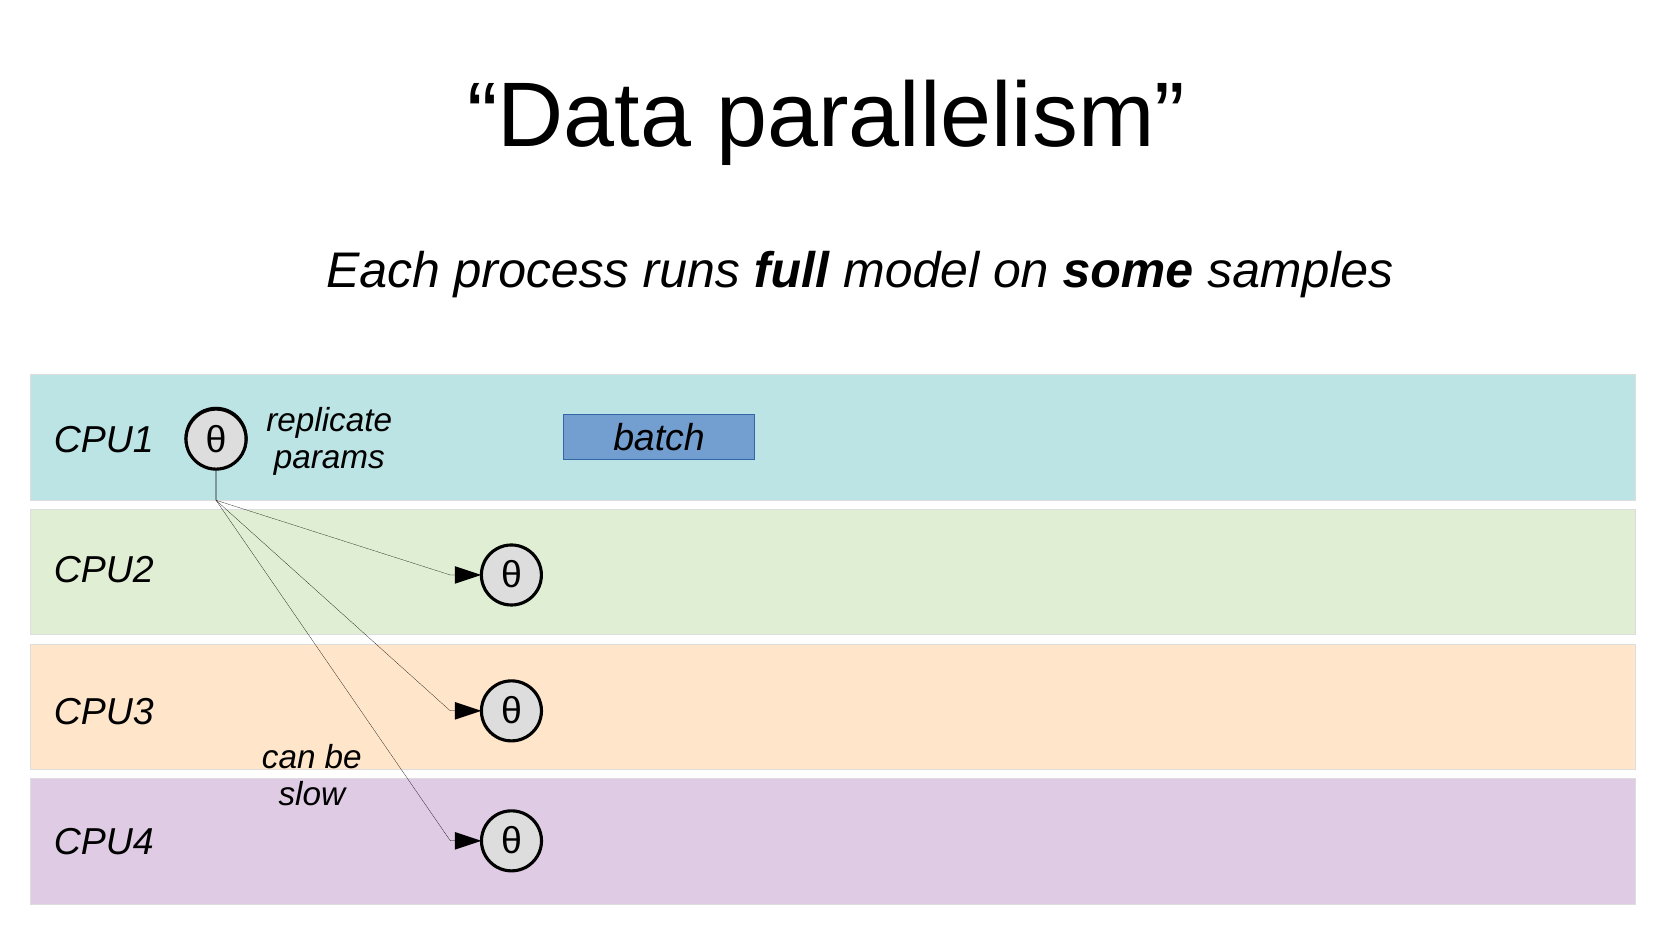

# “Data parallelism”
Each process runs full model on some samples
replicate
params
θ
θ
CPU1
batch
CPU2
θ
θ
CPU3
can be slow
θ
CPU4